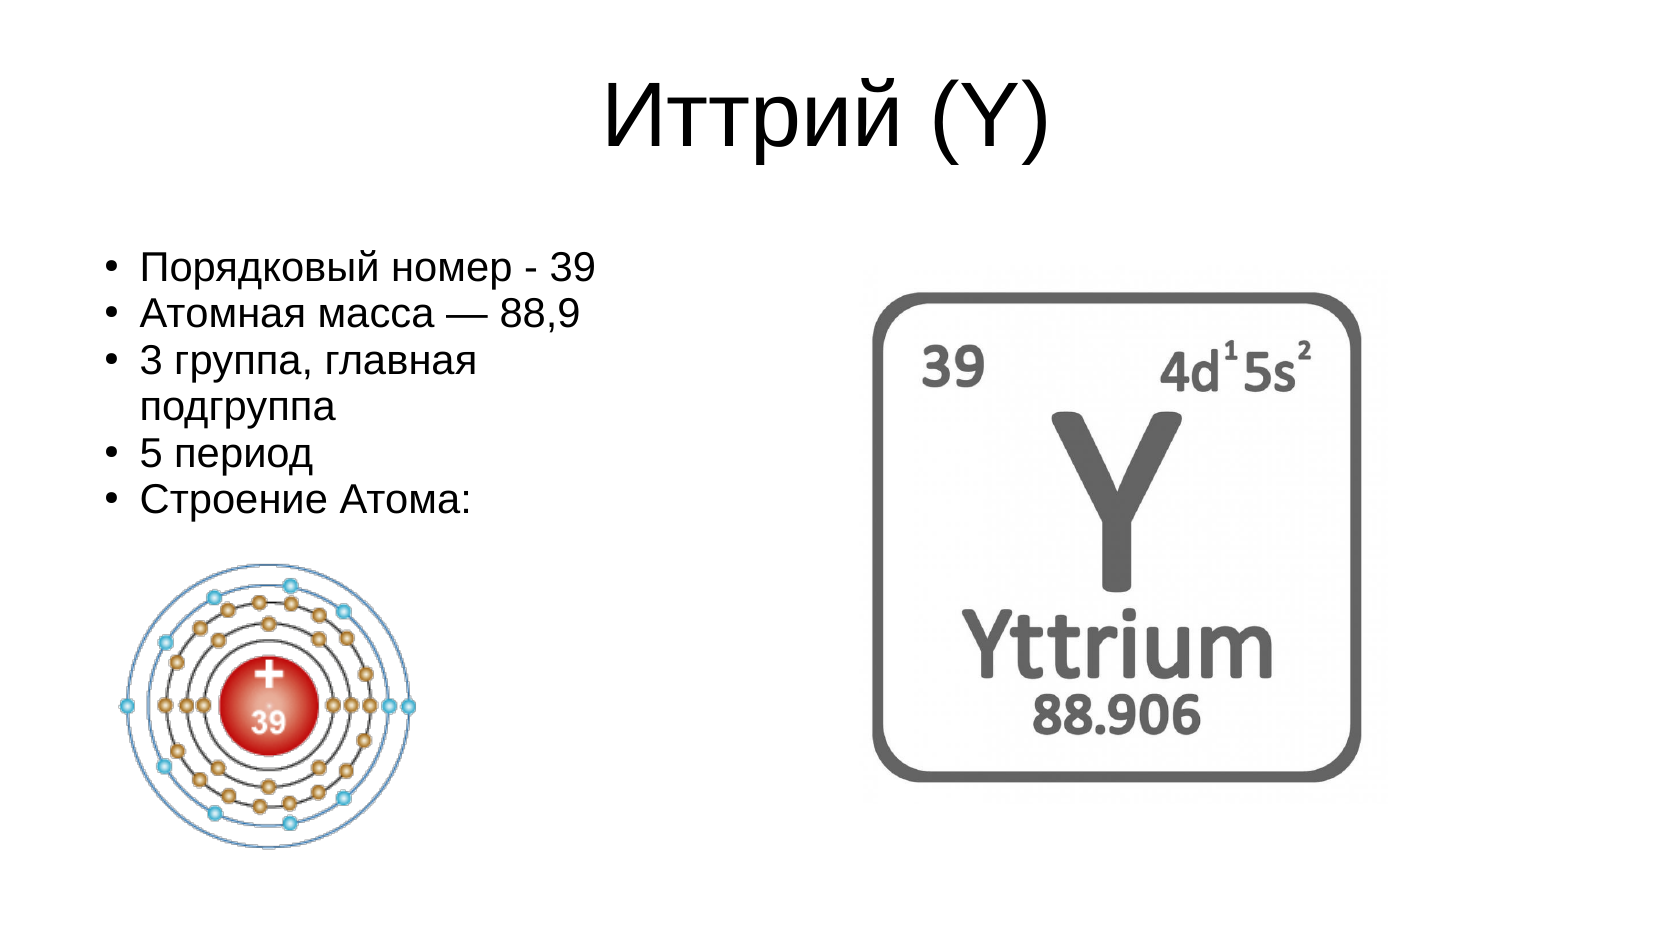

# Иттрий (Y)
Порядковый номер - 39
Атомная масса — 88,9
3 группа, главная подгруппа
5 период
Строение Атома: